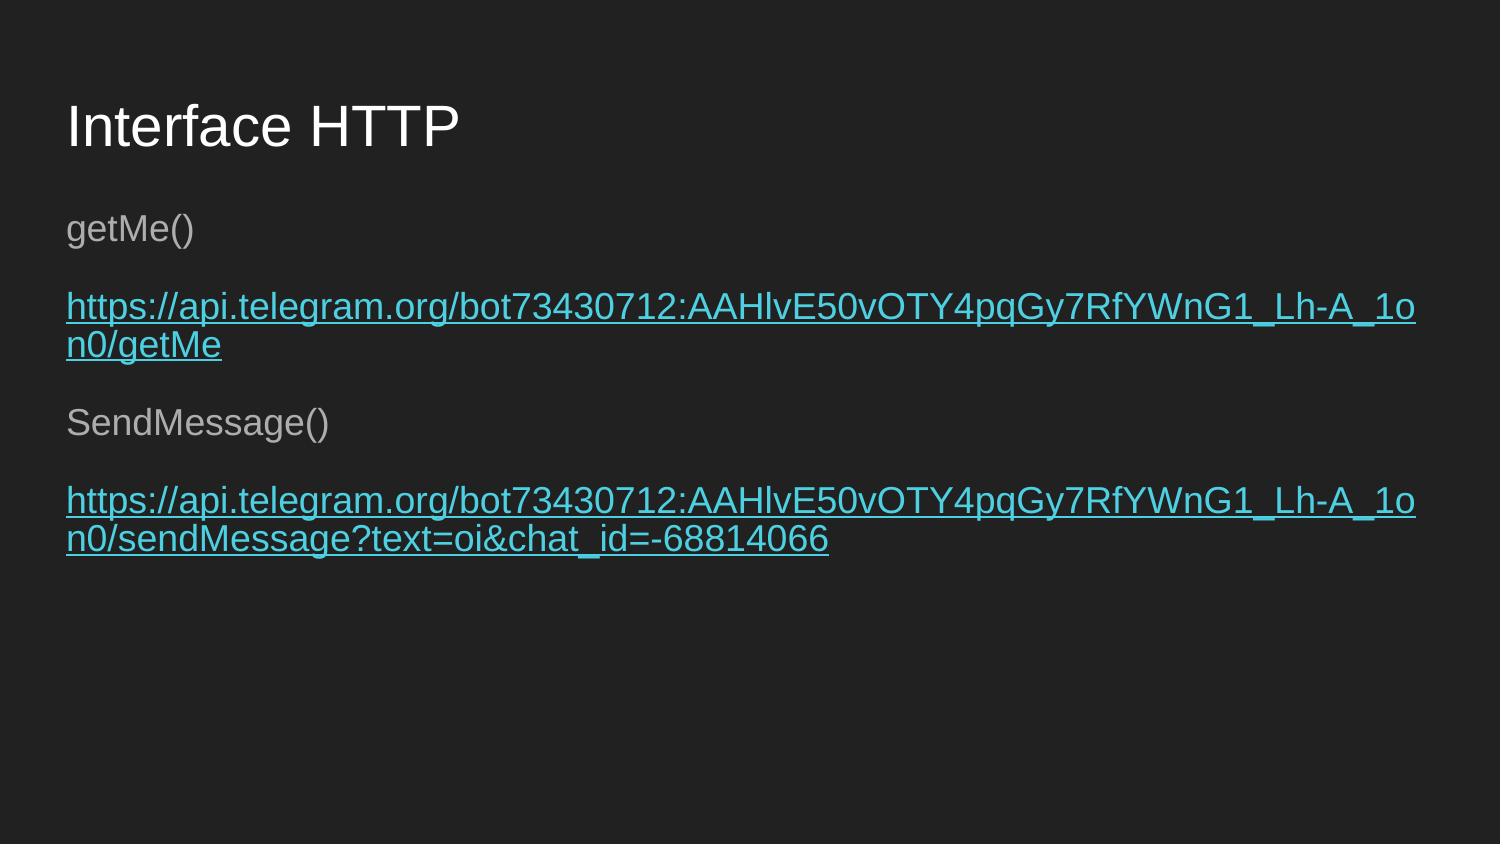

# Interface HTTP
getMe()
https://api.telegram.org/bot73430712:AAHlvE50vOTY4pqGy7RfYWnG1_Lh-A_1on0/getMe
SendMessage()
https://api.telegram.org/bot73430712:AAHlvE50vOTY4pqGy7RfYWnG1_Lh-A_1on0/sendMessage?text=oi&chat_id=-68814066